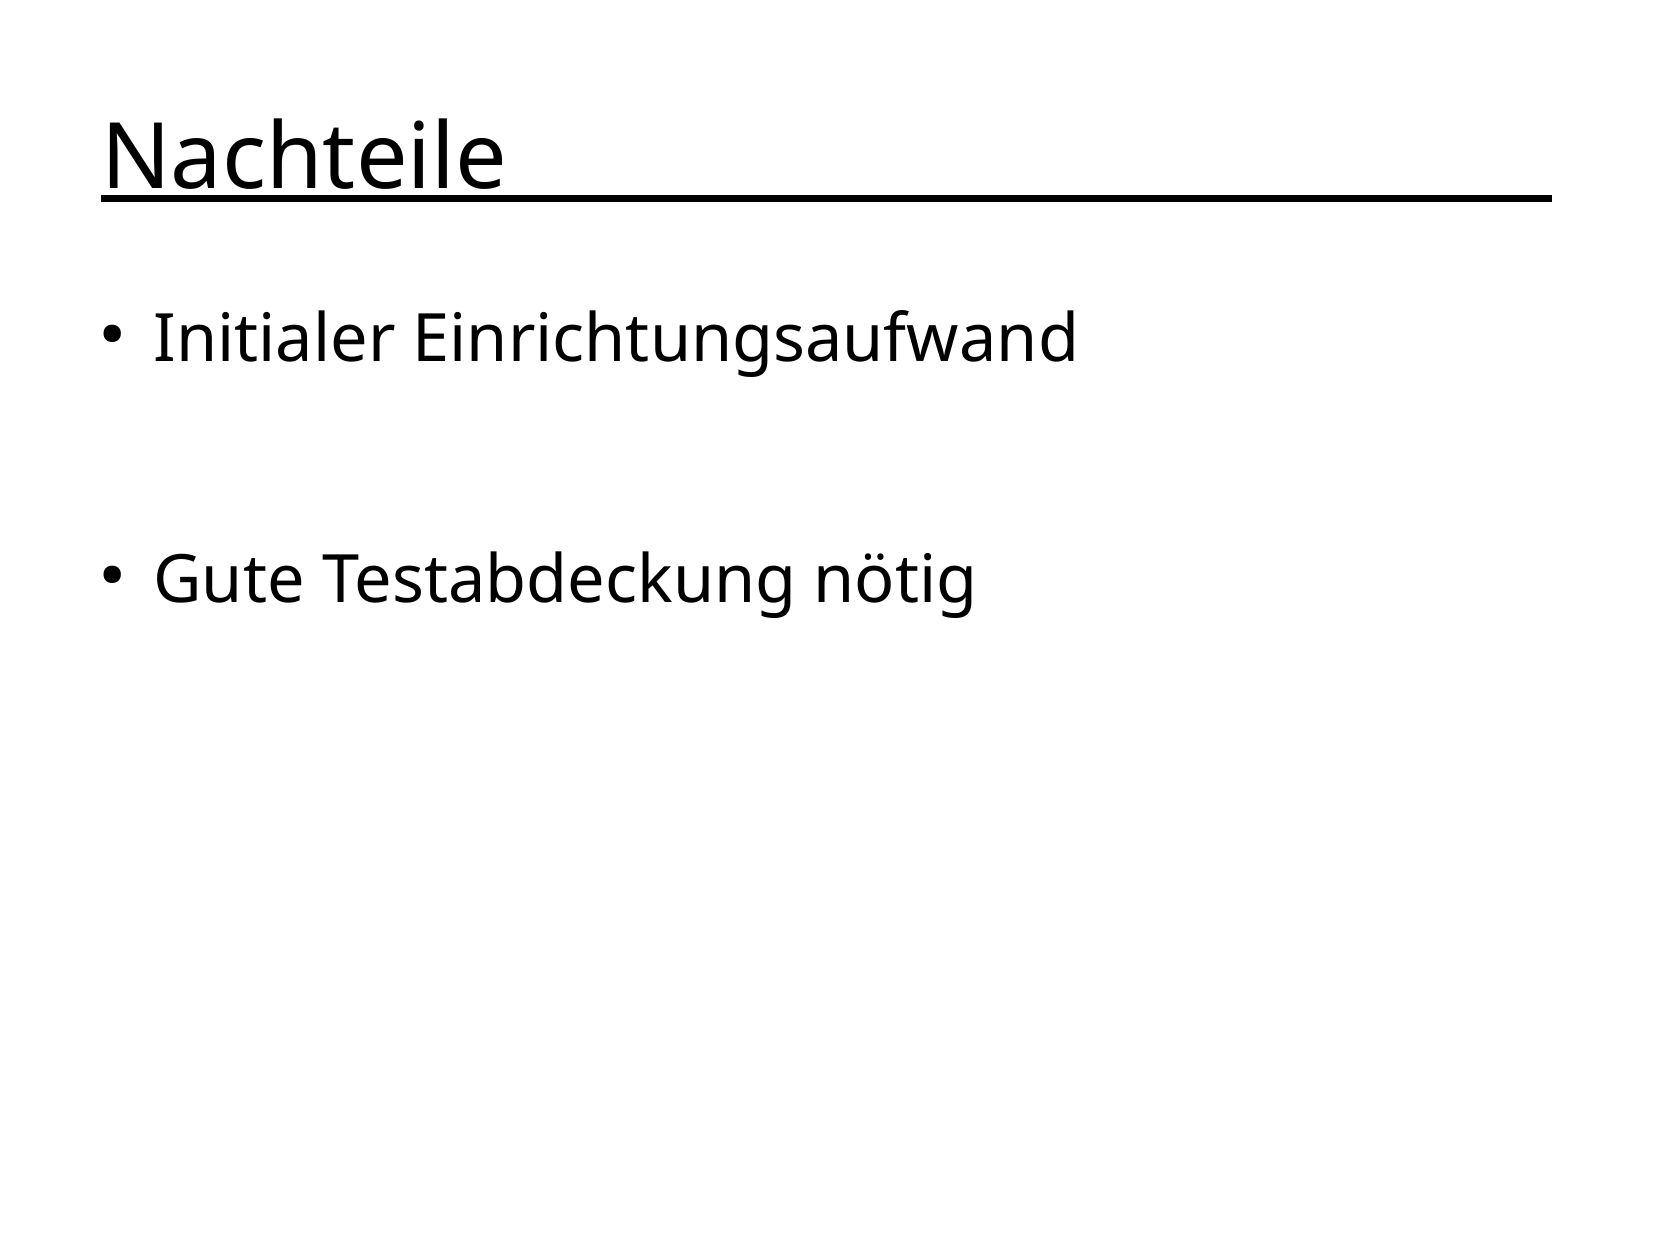

# Nachteile
Initialer Einrichtungsaufwand
Gute Testabdeckung nötig